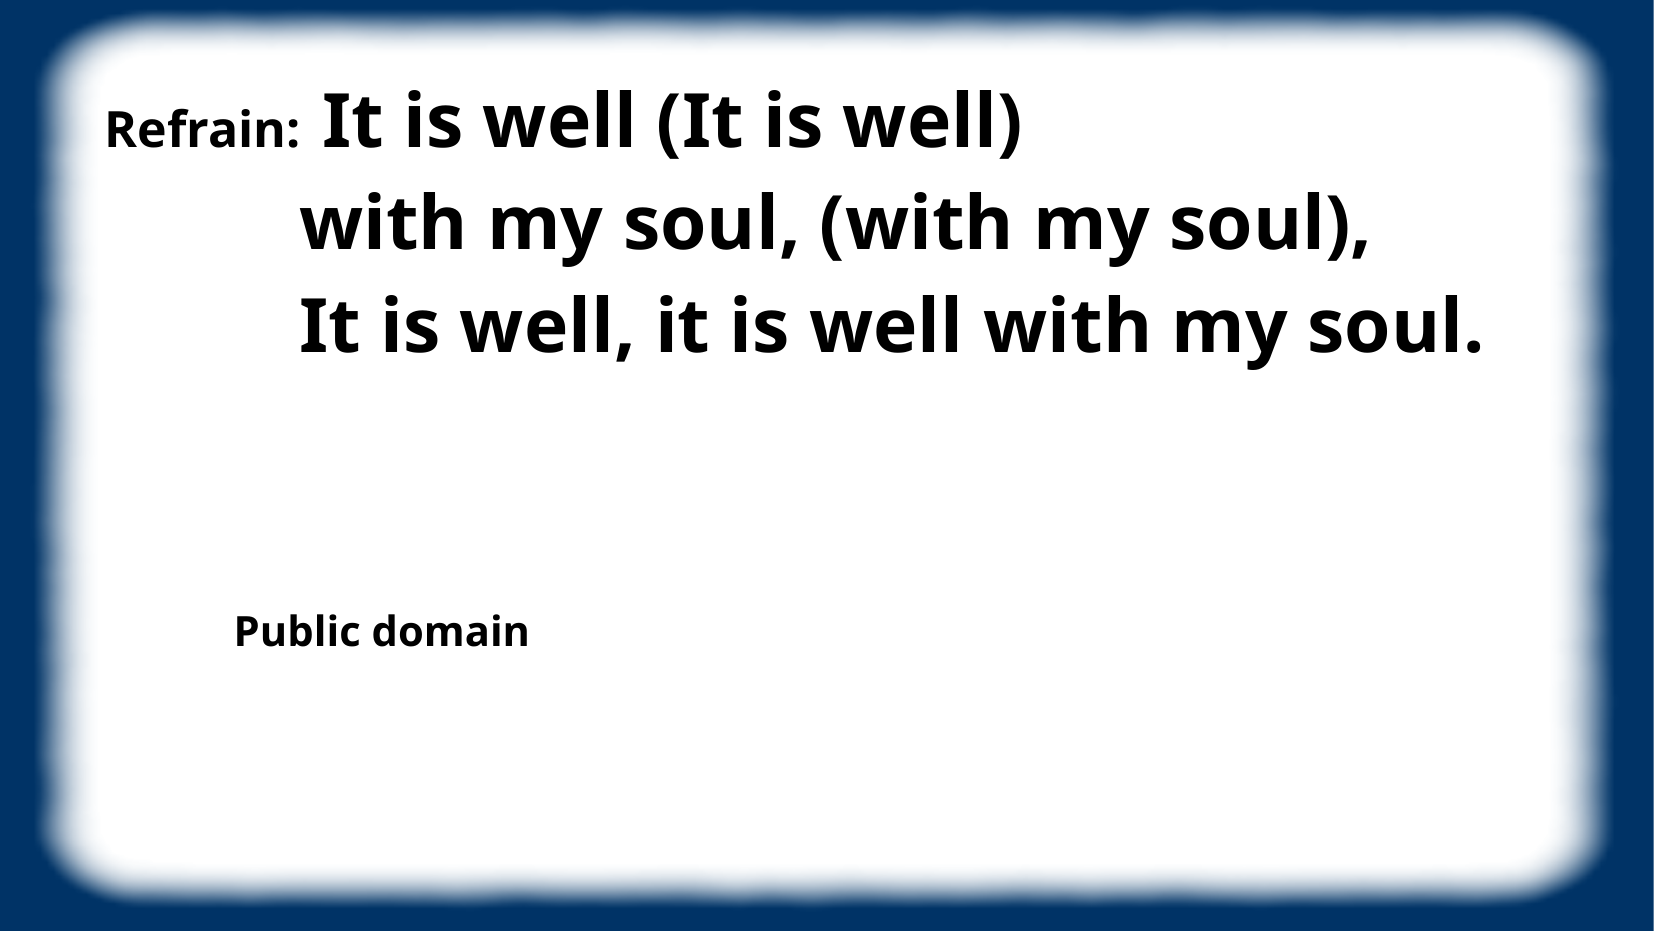

Refrain: It is well (It is well)
 with my soul, (with my soul),
 It is well, it is well with my soul.
 Public domain